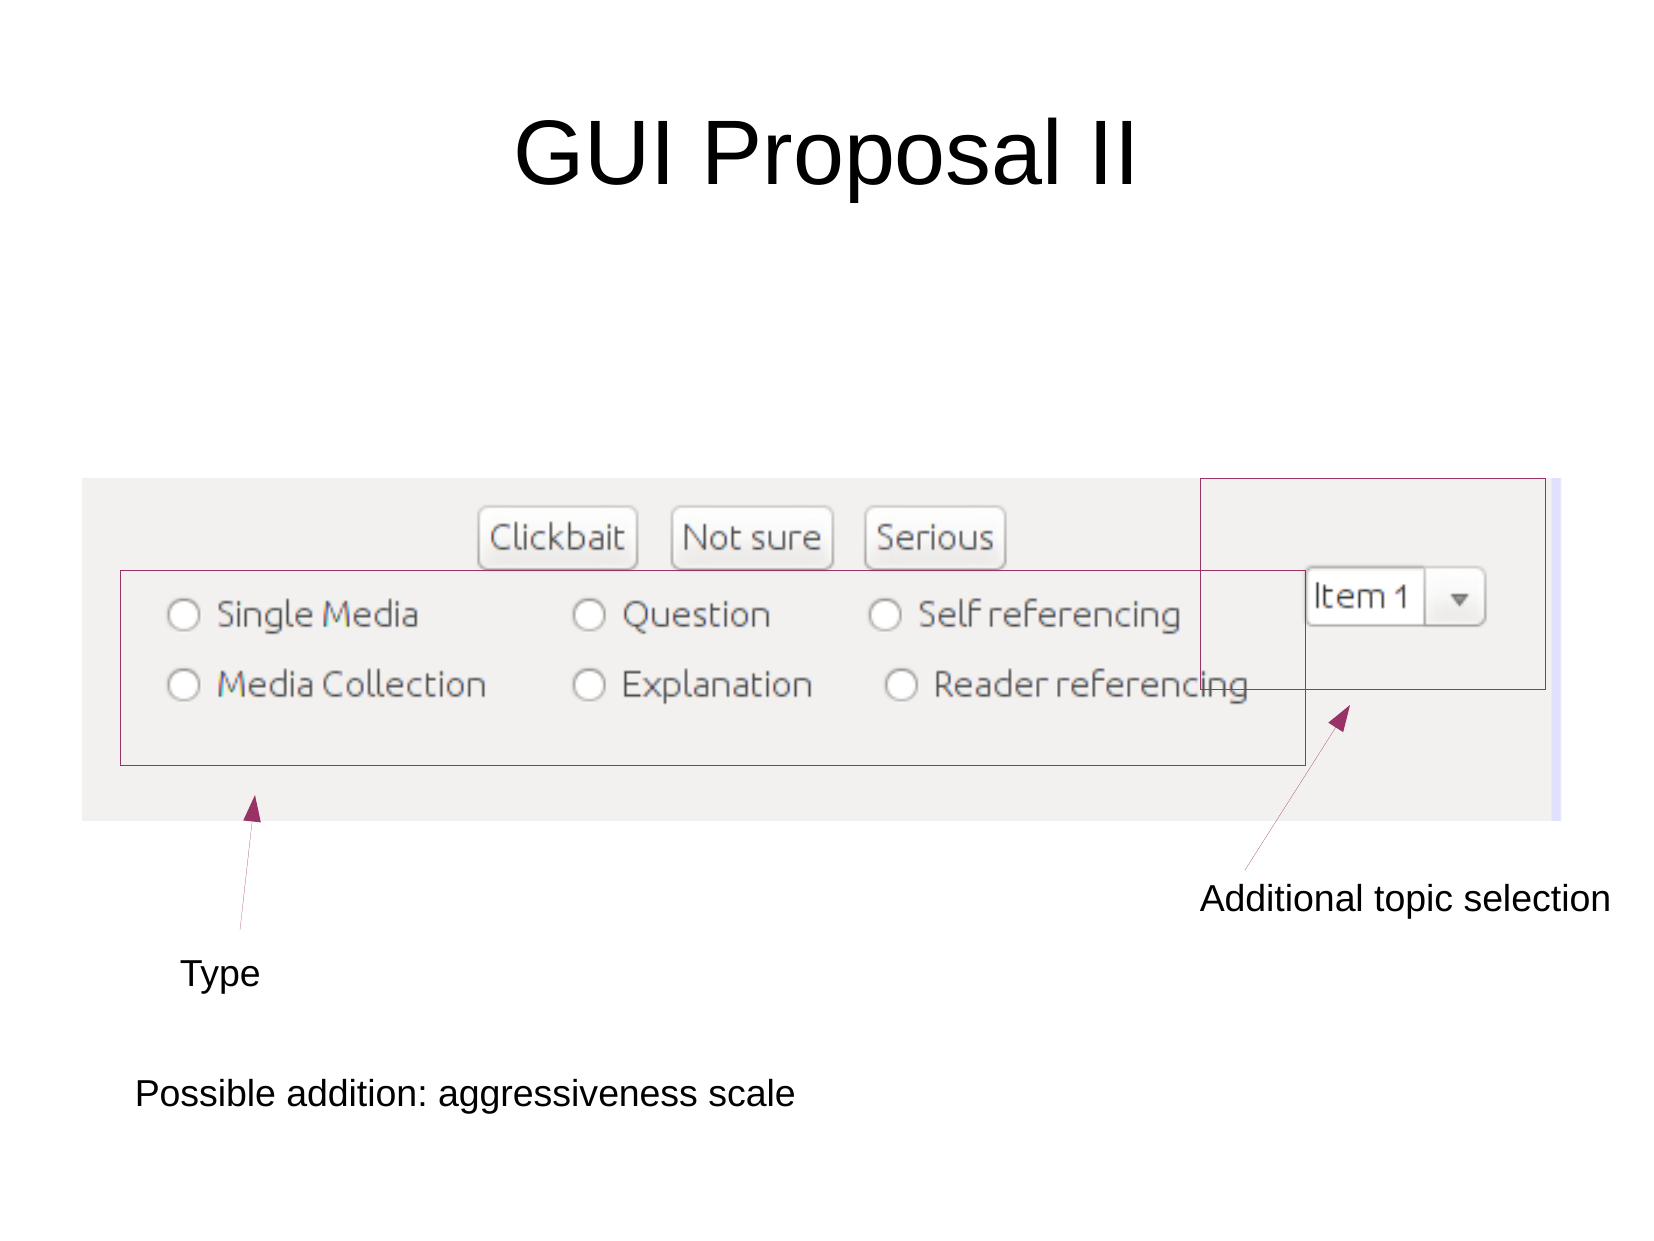

# GUI Proposal II
Additional topic selection
Type
Possible addition: aggressiveness scale